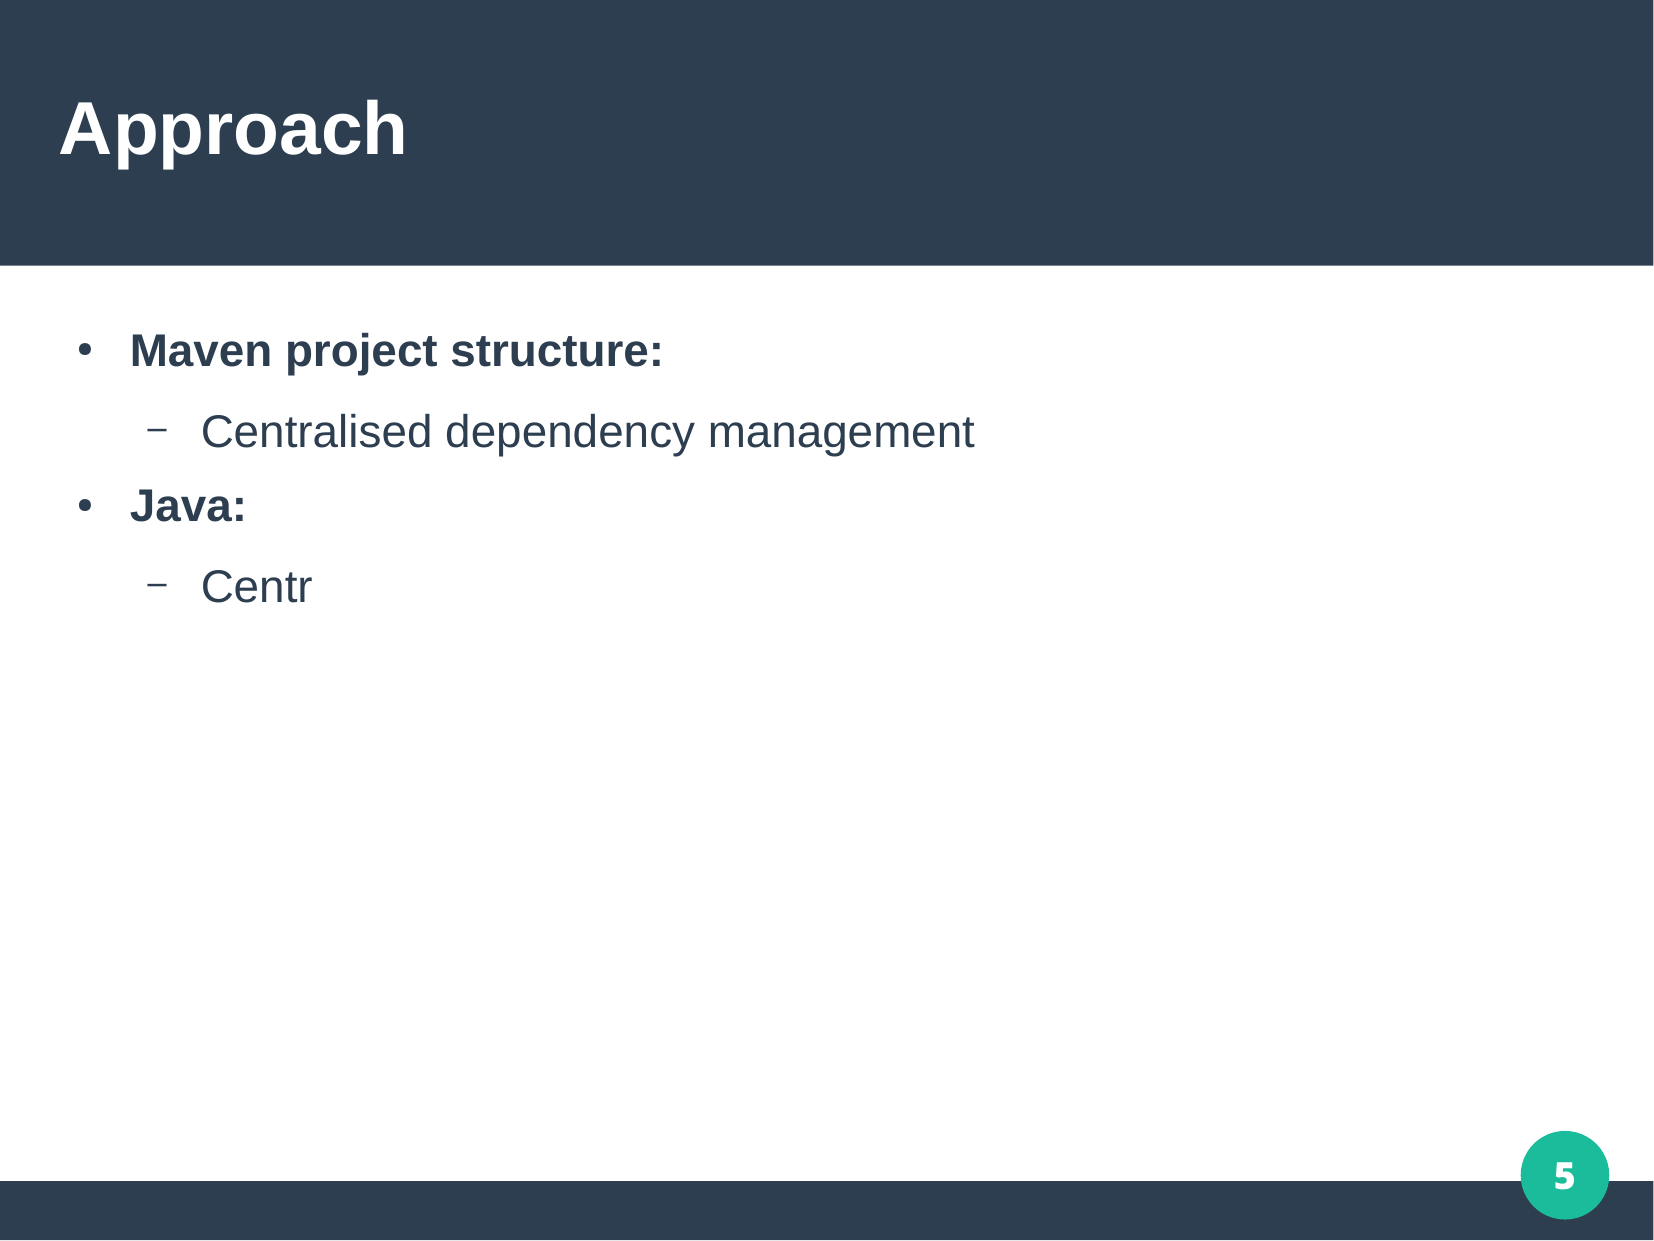

# Approach
Maven project structure:
Centralised dependency management
Java:
Centr
5